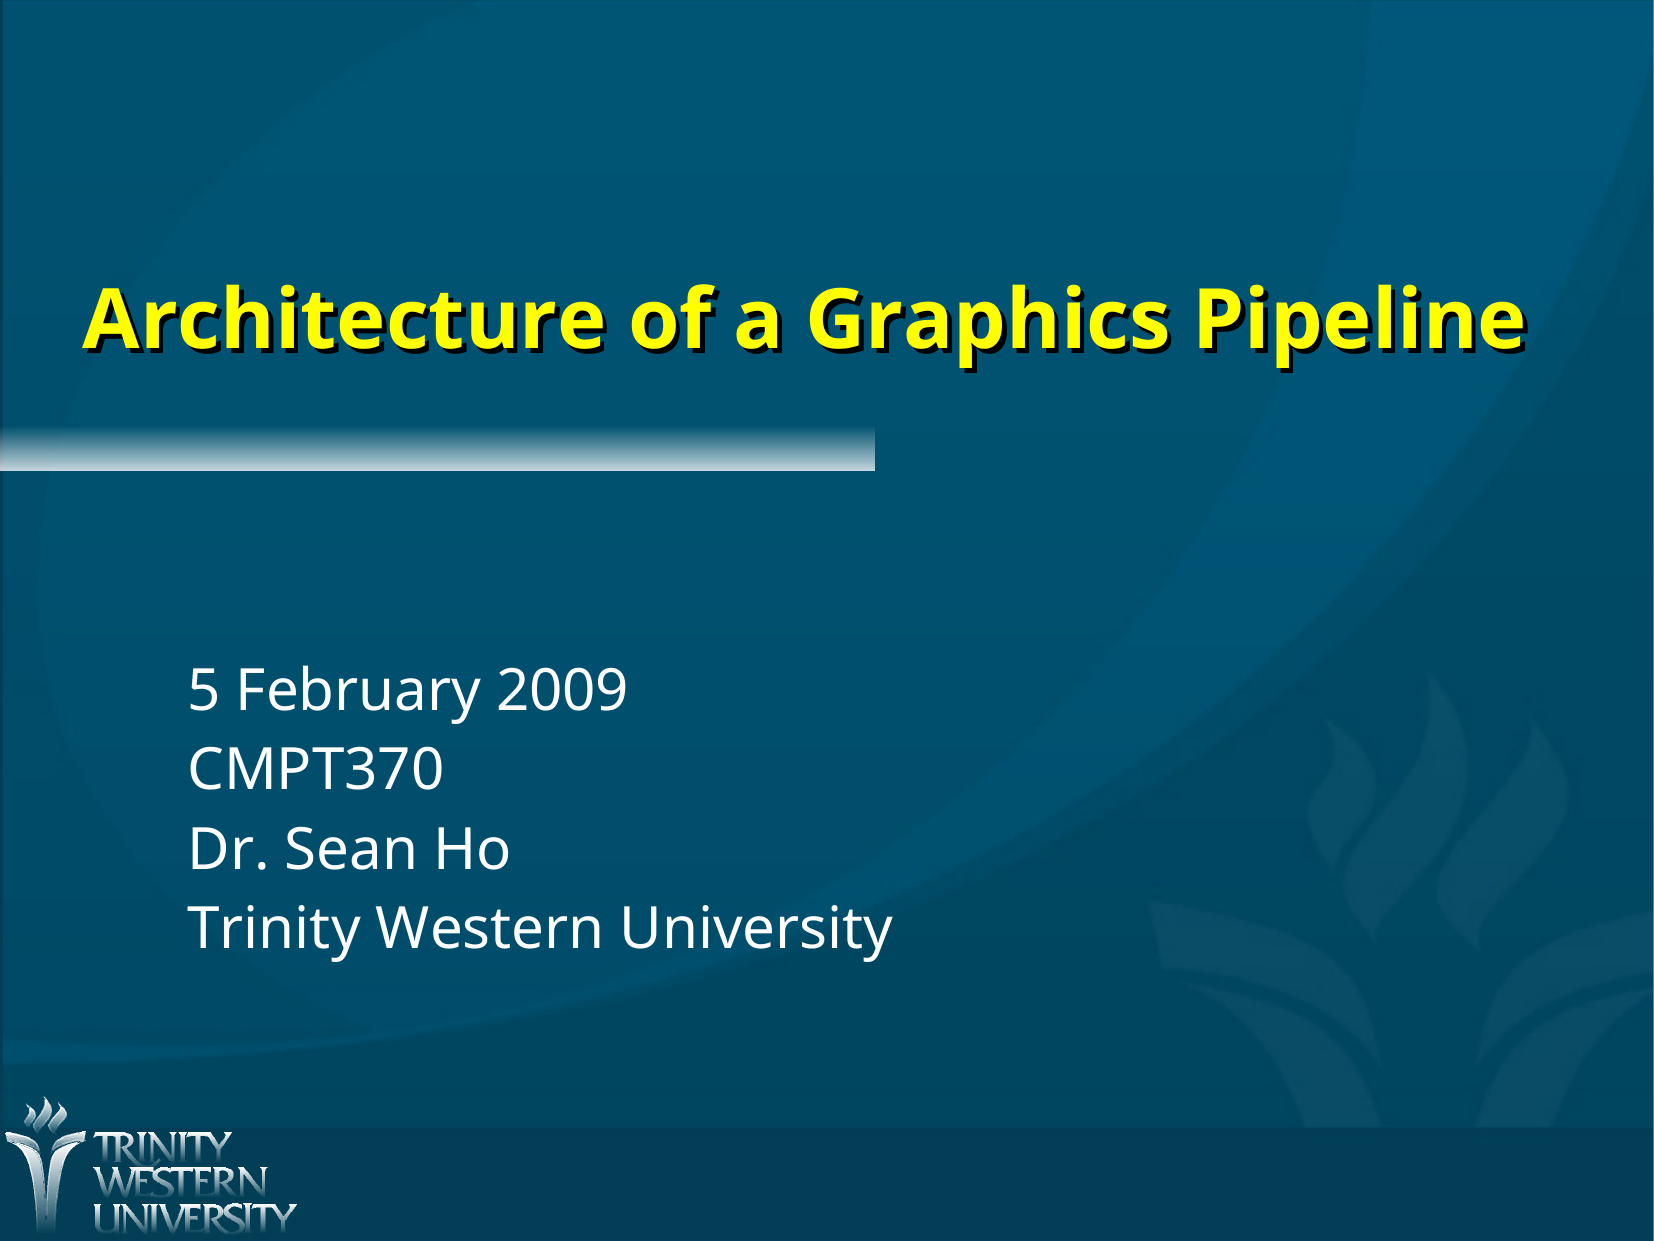

# Architecture of a Graphics Pipeline
5 February 2009
CMPT370
Dr. Sean Ho
Trinity Western University